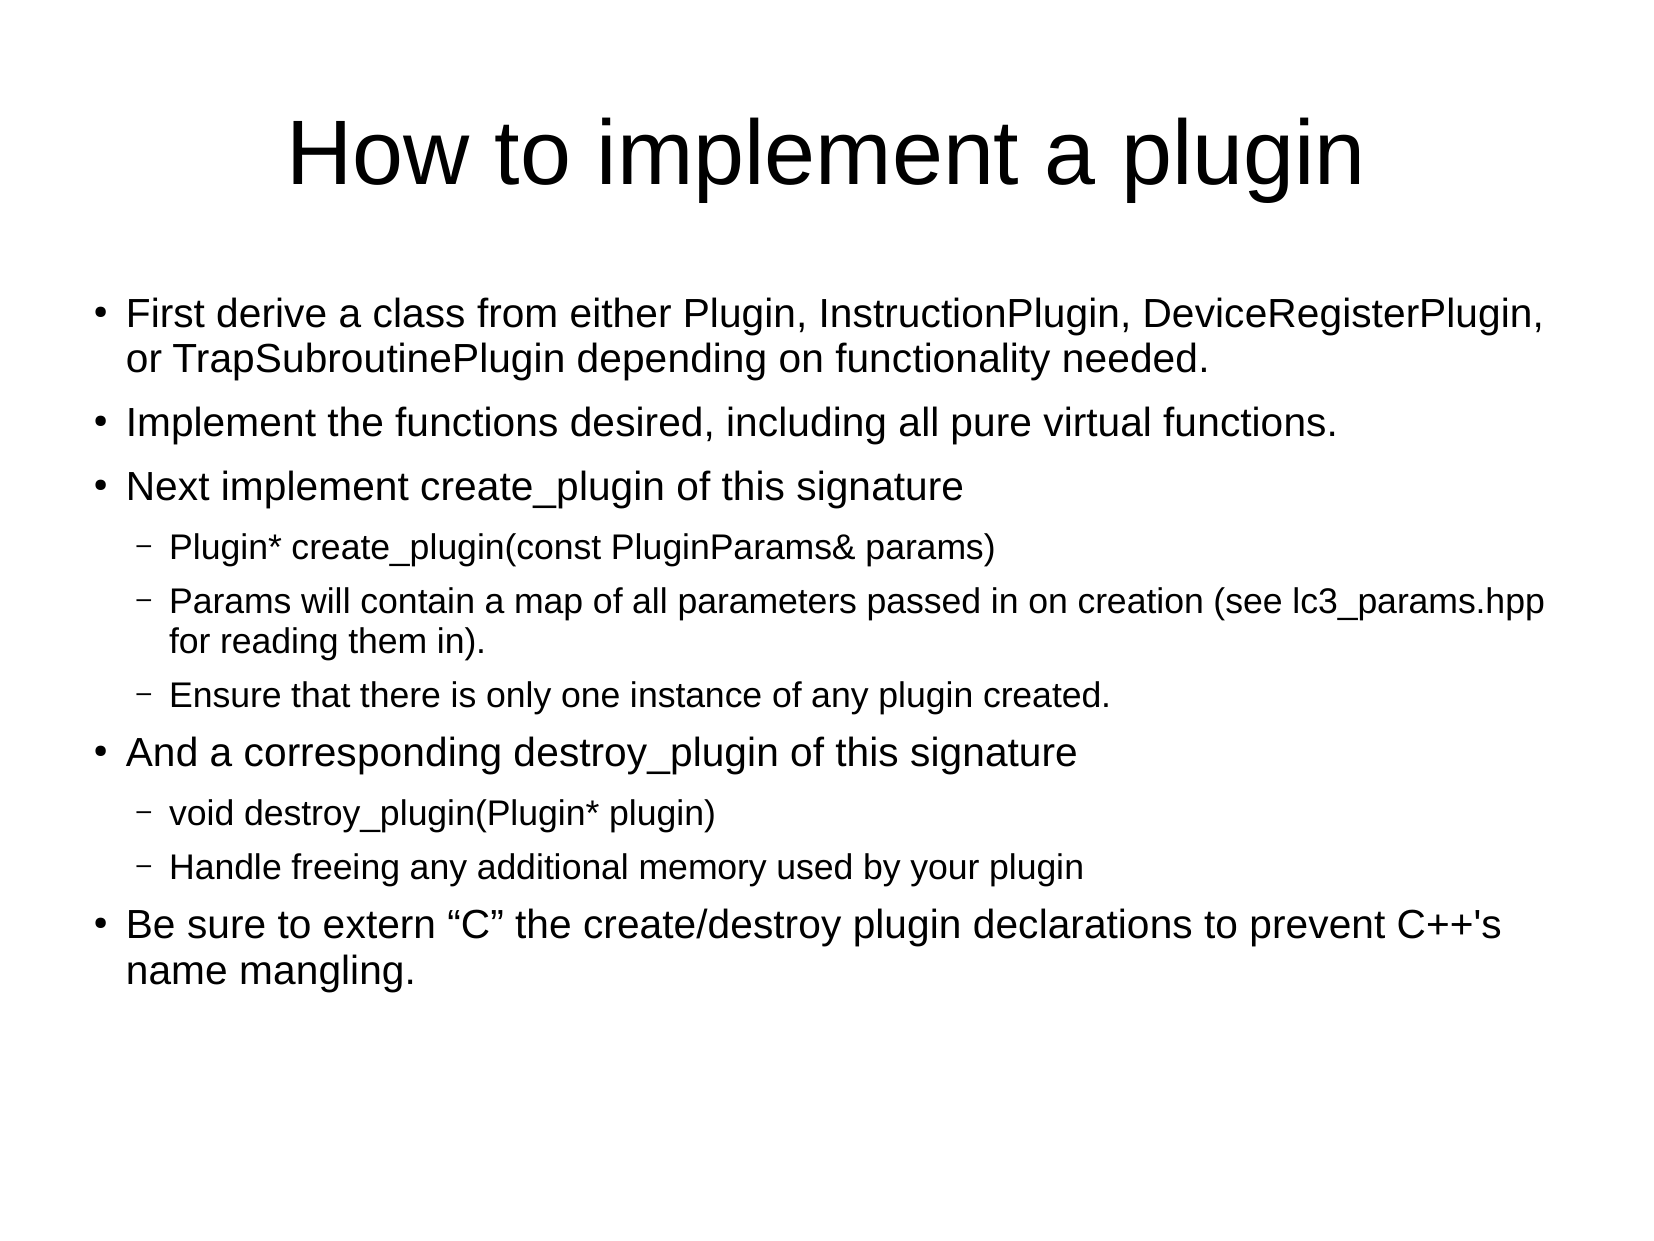

# How to implement a plugin
First derive a class from either Plugin, InstructionPlugin, DeviceRegisterPlugin, or TrapSubroutinePlugin depending on functionality needed.
Implement the functions desired, including all pure virtual functions.
Next implement create_plugin of this signature
Plugin* create_plugin(const PluginParams& params)
Params will contain a map of all parameters passed in on creation (see lc3_params.hpp for reading them in).
Ensure that there is only one instance of any plugin created.
And a corresponding destroy_plugin of this signature
void destroy_plugin(Plugin* plugin)
Handle freeing any additional memory used by your plugin
Be sure to extern “C” the create/destroy plugin declarations to prevent C++'s name mangling.